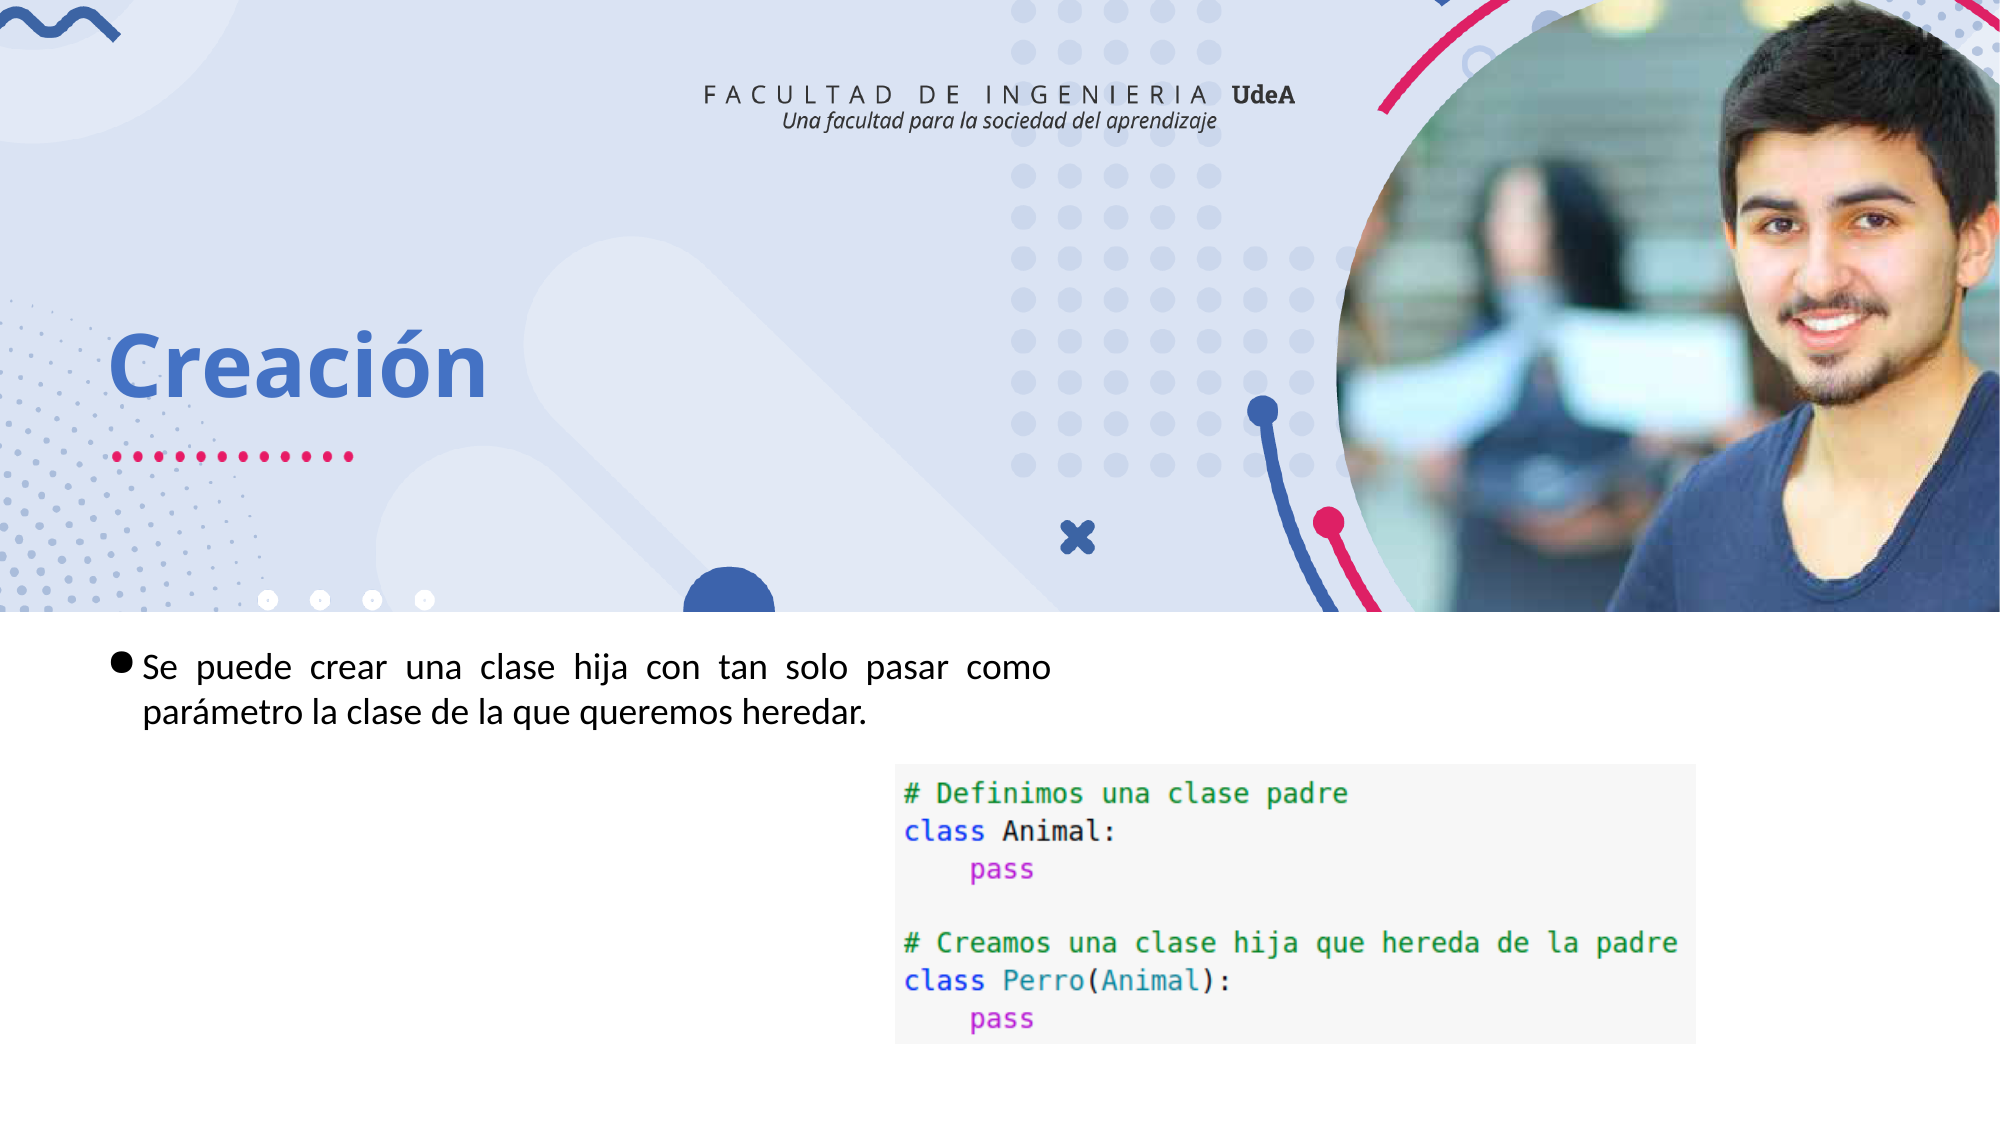

Creación
Se puede crear una clase hija con tan solo pasar como parámetro la clase de la que queremos heredar.